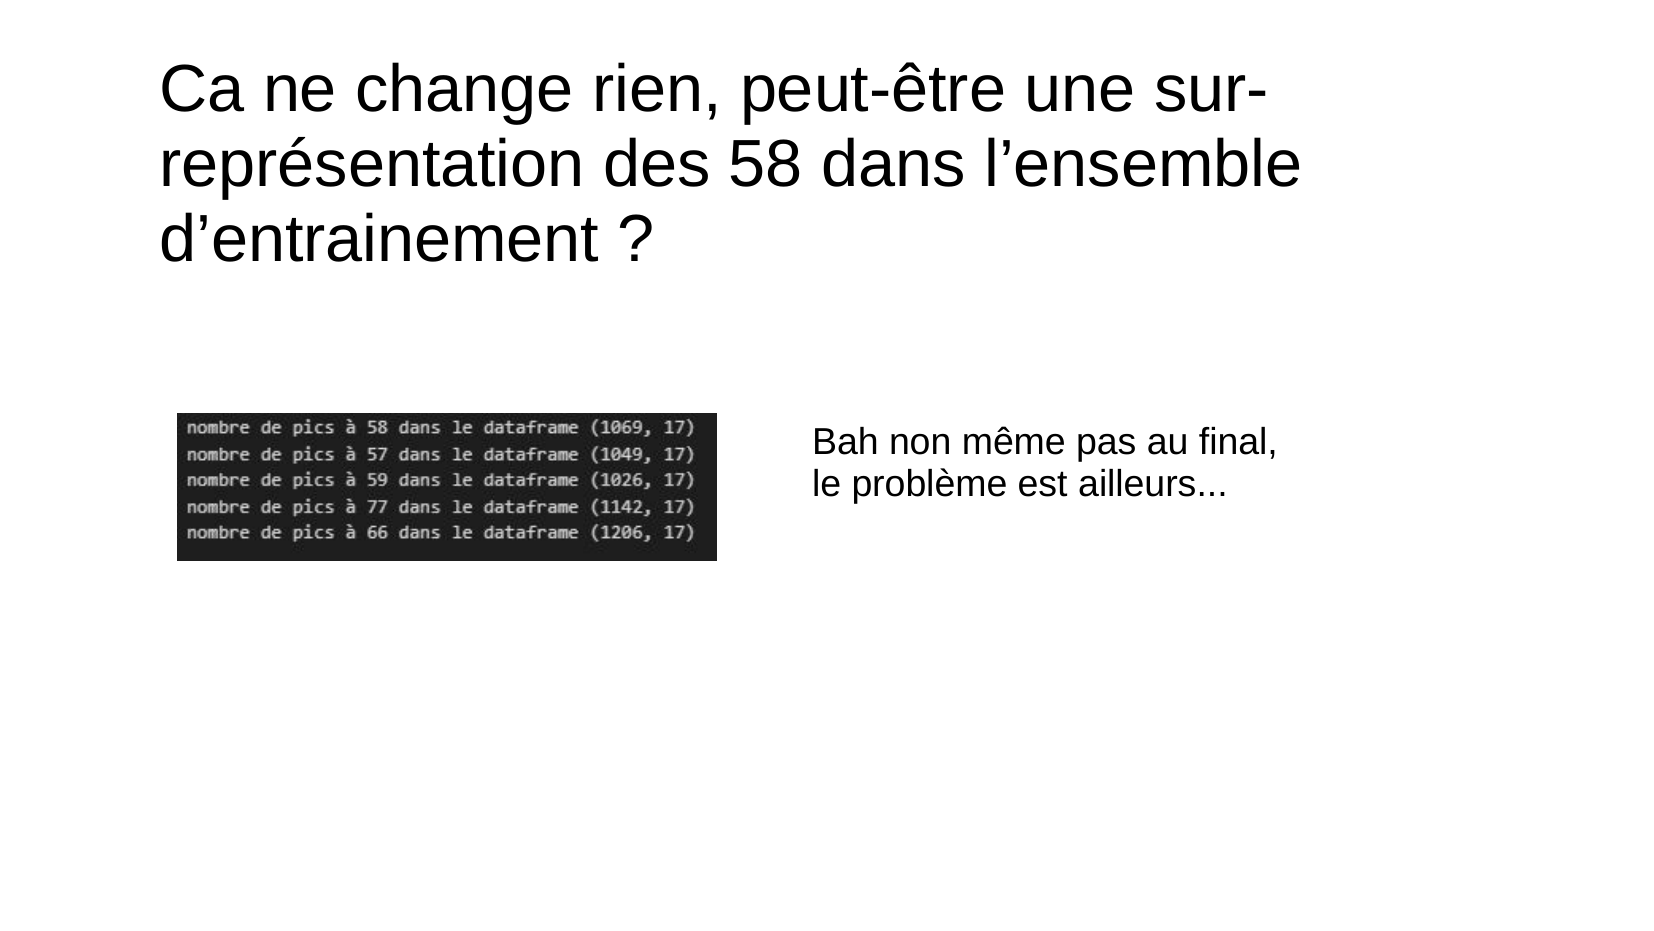

# Ca ne change rien, peut-être une sur-représentation des 58 dans l’ensemble d’entrainement ?
Bah non même pas au final, le problème est ailleurs...